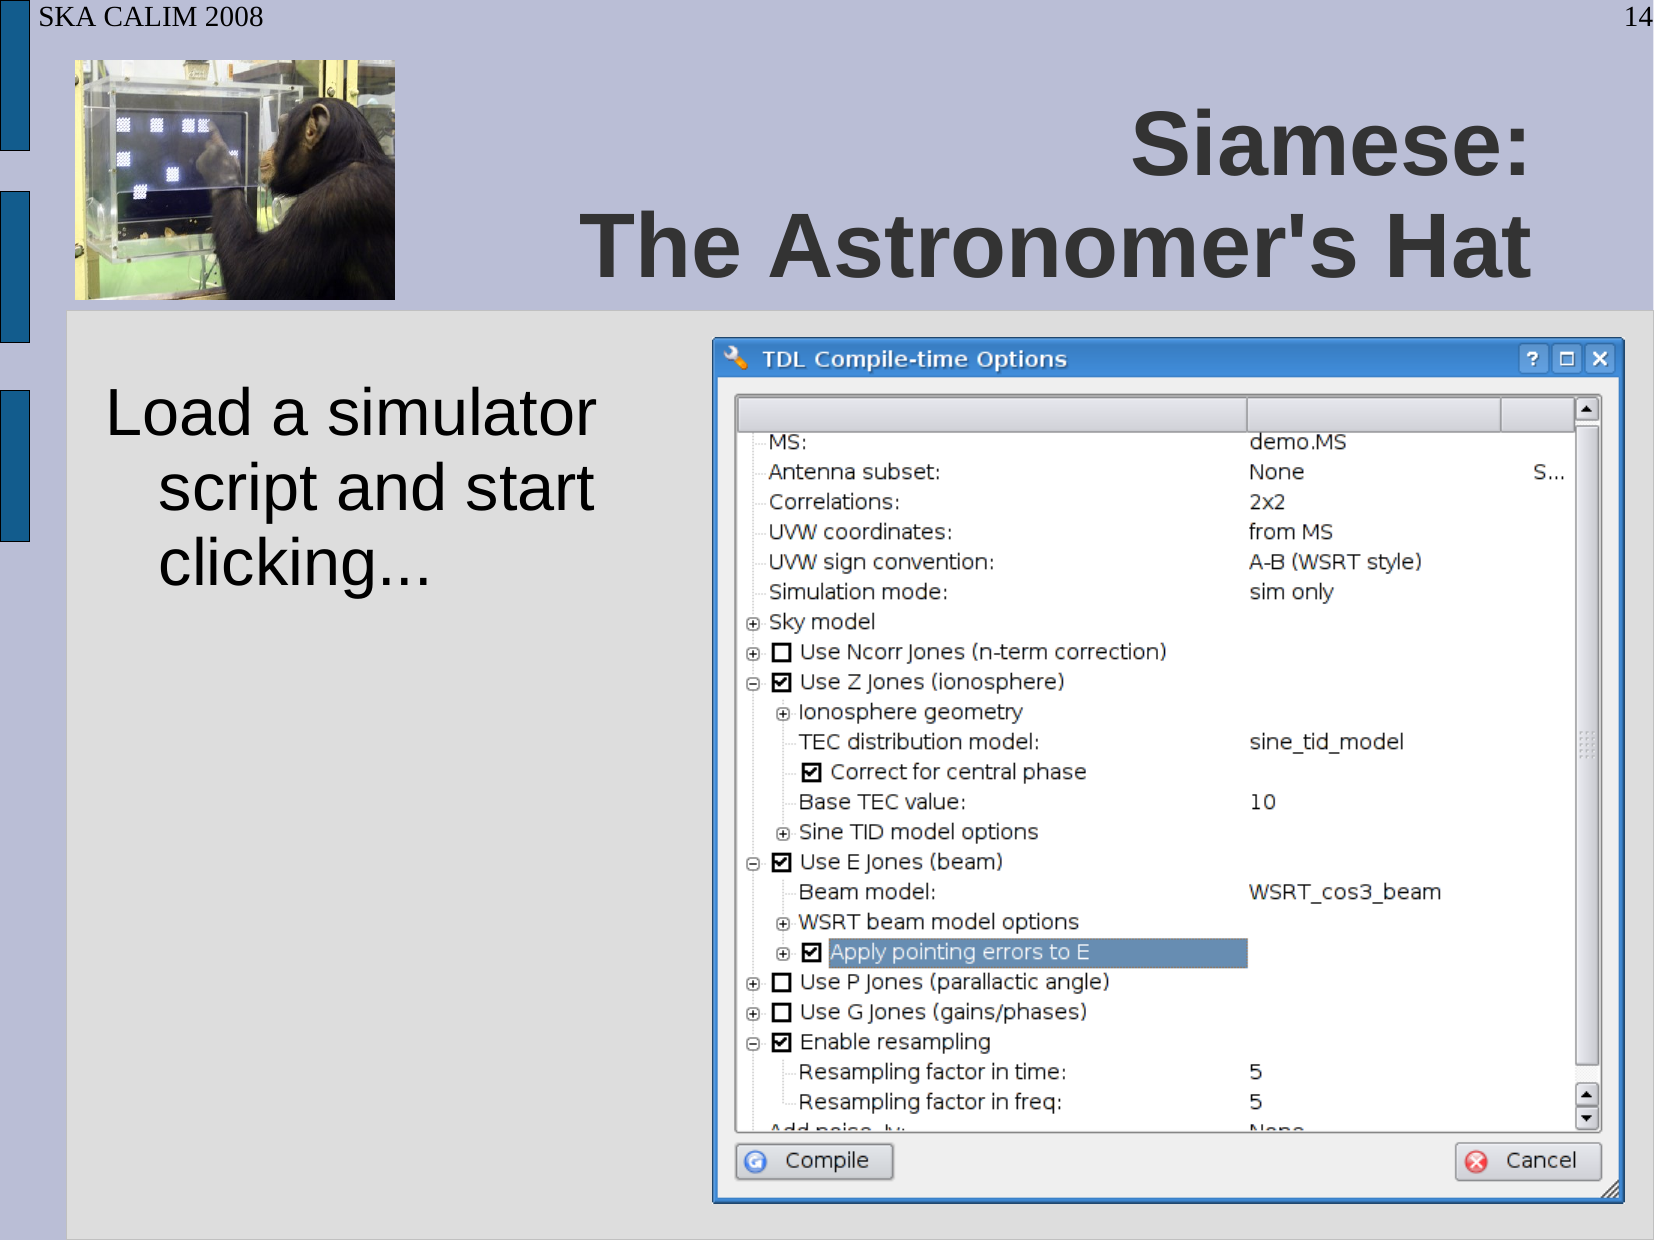

SKA CALIM 2008
14
# Siamese: The Astronomer's Hat
Load a simulator script and start clicking...